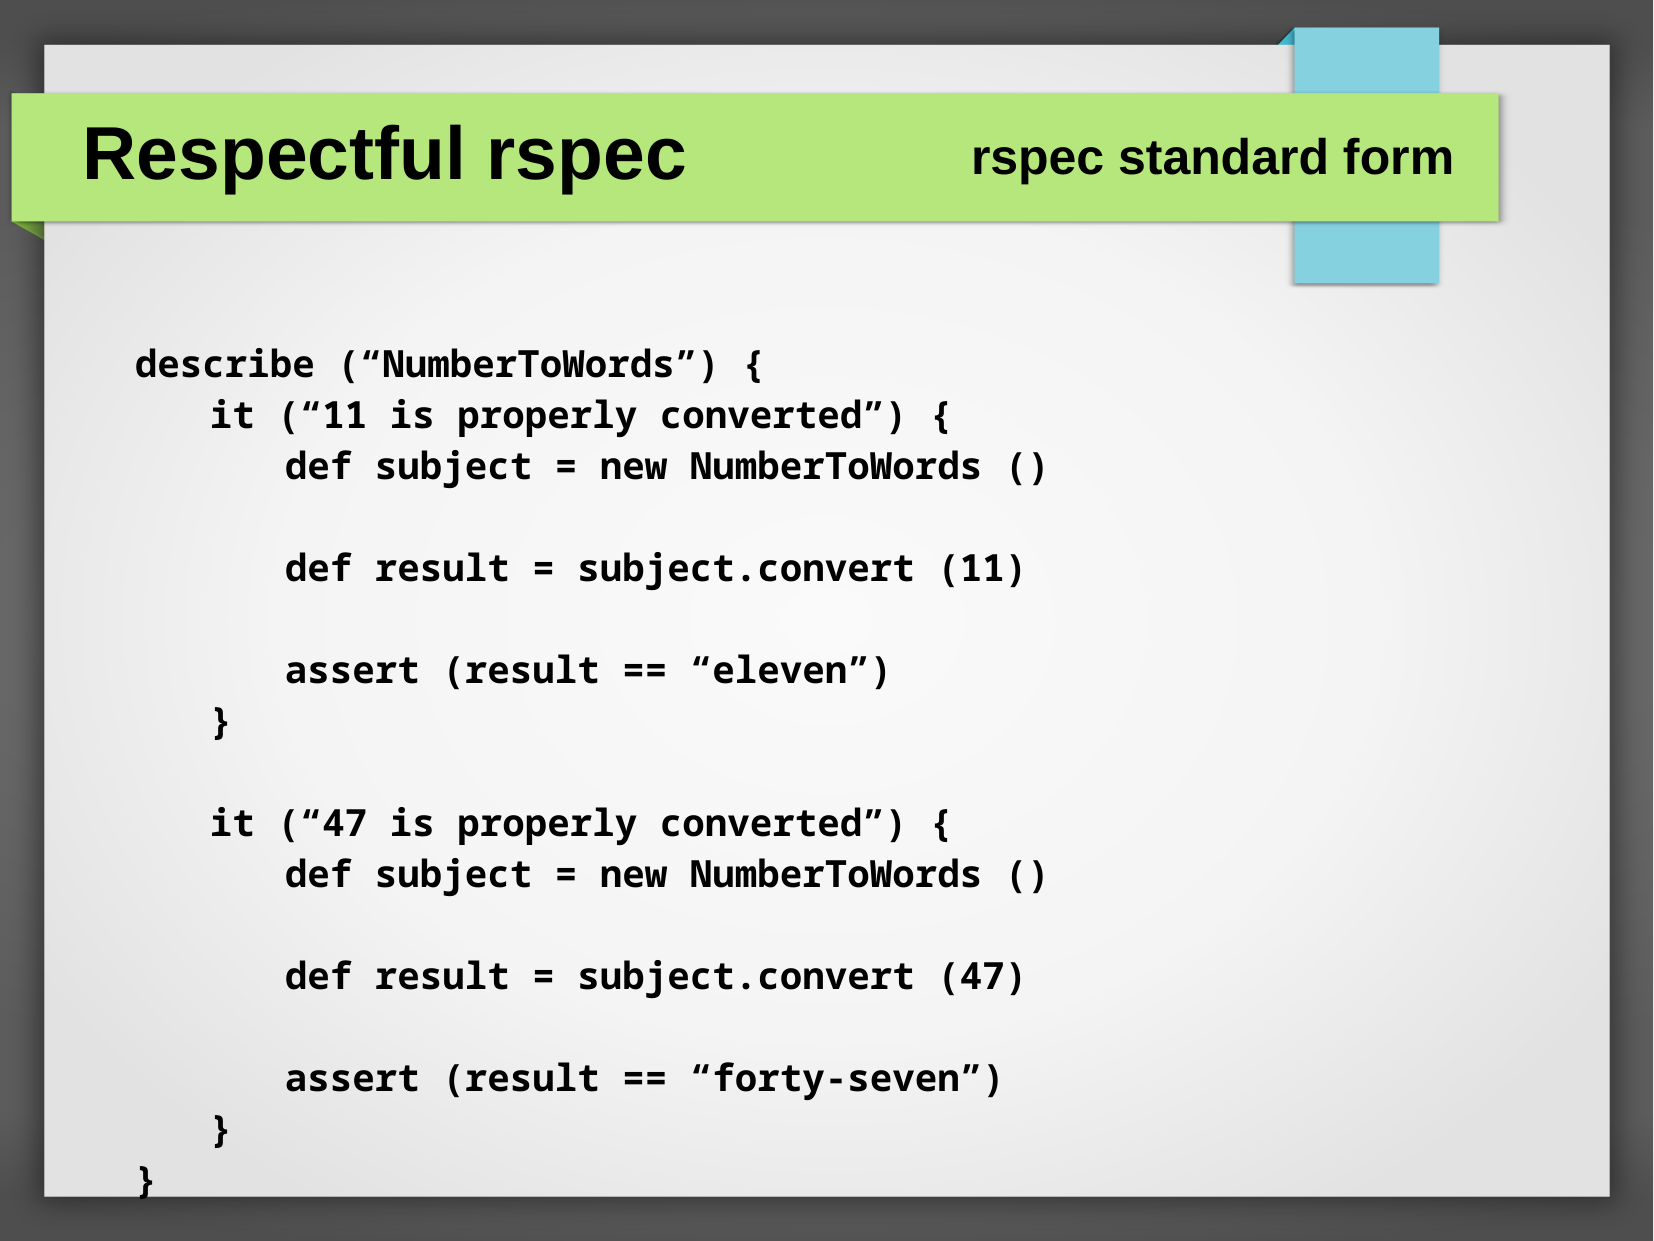

# Respectful rspec
rspec standard form
describe (“NumberToWords”) {
	it (“11 is properly converted”) {
		def subject = new NumberToWords ()
		def result = subject.convert (11)
		assert (result == “eleven”)
	}
	it (“47 is properly converted”) {
		def subject = new NumberToWords ()
		def result = subject.convert (47)
		assert (result == “forty-seven”)
	}
}